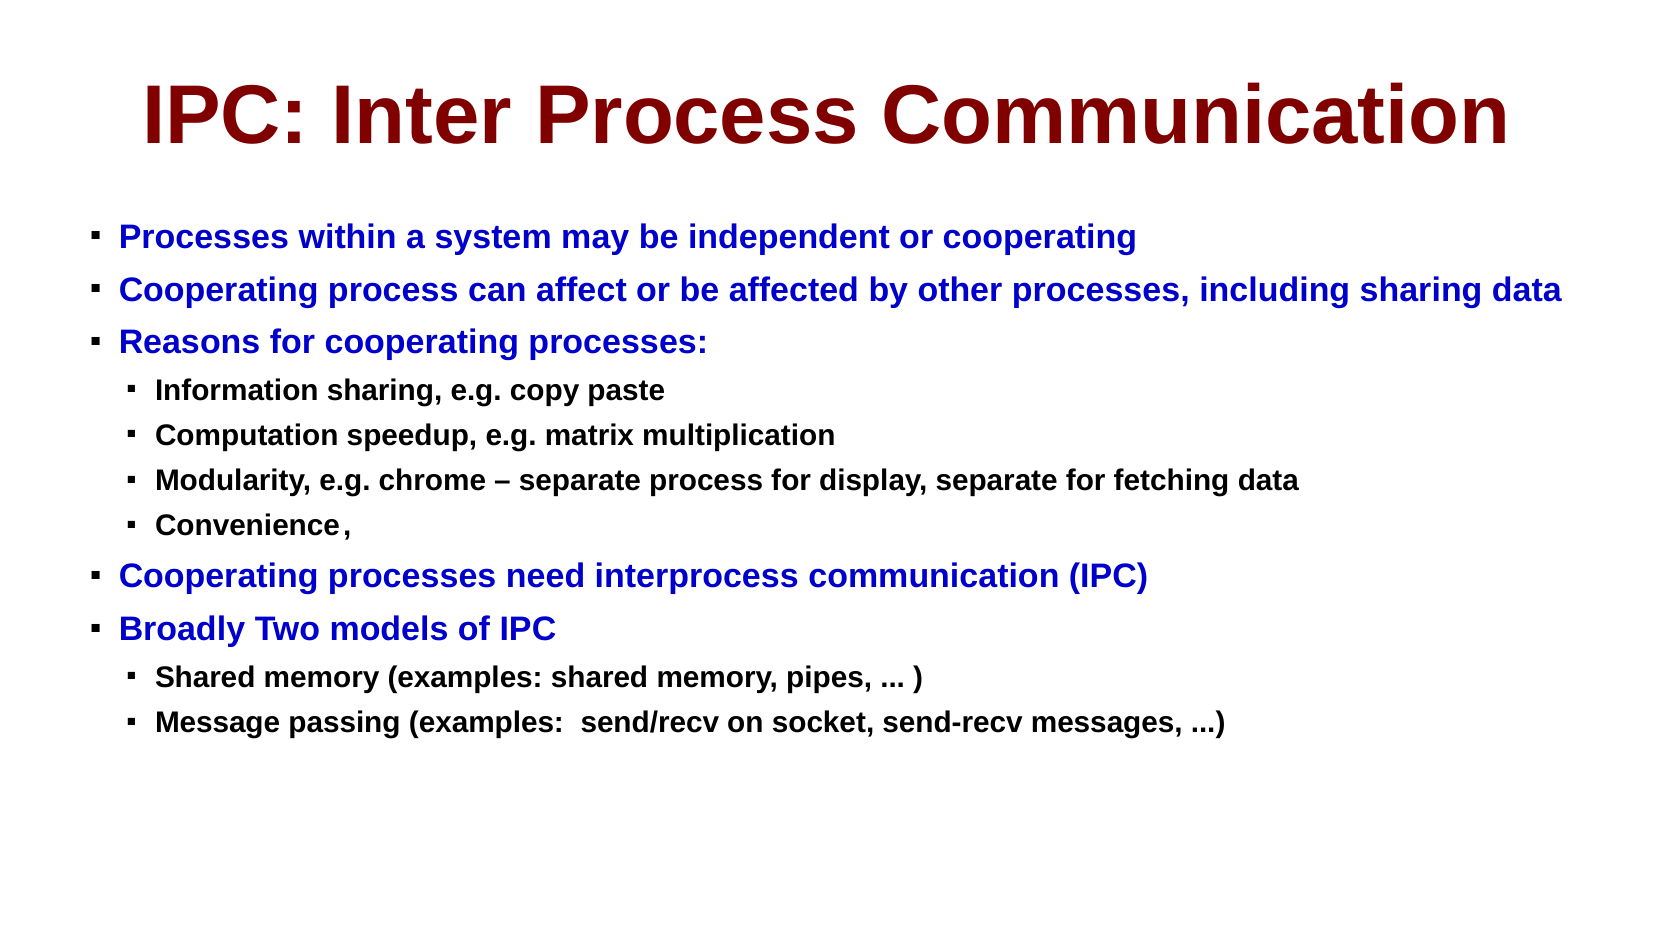

# IPC: Inter Process Communication
Processes within a system may be independent or cooperating
Cooperating process can affect or be affected by other processes, including sharing data
Reasons for cooperating processes:
Information sharing, e.g. copy paste
Computation speedup, e.g. matrix multiplication
Modularity, e.g. chrome – separate process for display, separate for fetching data
Convenience	,
Cooperating processes need interprocess communication (IPC)
Broadly Two models of IPC
Shared memory (examples: shared memory, pipes, ... )
Message passing (examples: send/recv on socket, send-recv messages, ...)